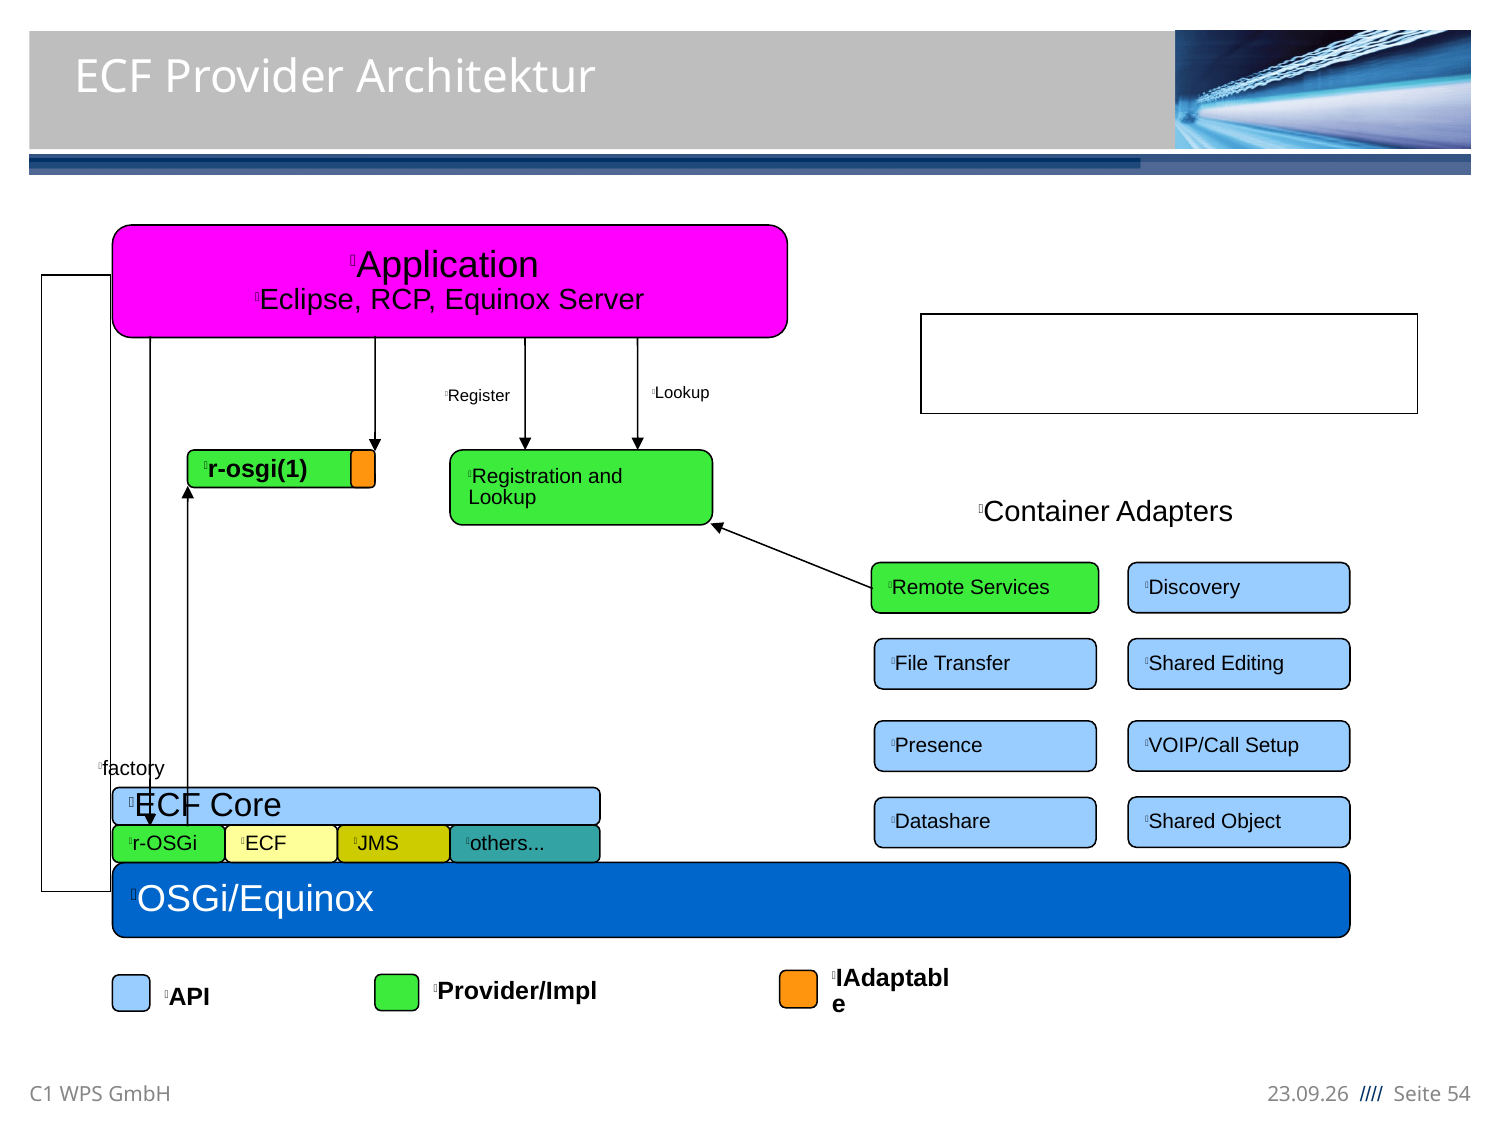

# ECF Provider Architektur
Application
Eclipse, RCP, Equinox Server
Lookup
Register
r-osgi(1)
Registration and Lookup
Container Adapters
Remote Services
Discovery
File Transfer
Shared Editing
Presence
VOIP/Call Setup
factory
ECF Core
Shared Object
Datashare
r-OSGi‏
ECF
JMS
others...
OSGi/Equinox
IAdaptable
Provider/Impl
API